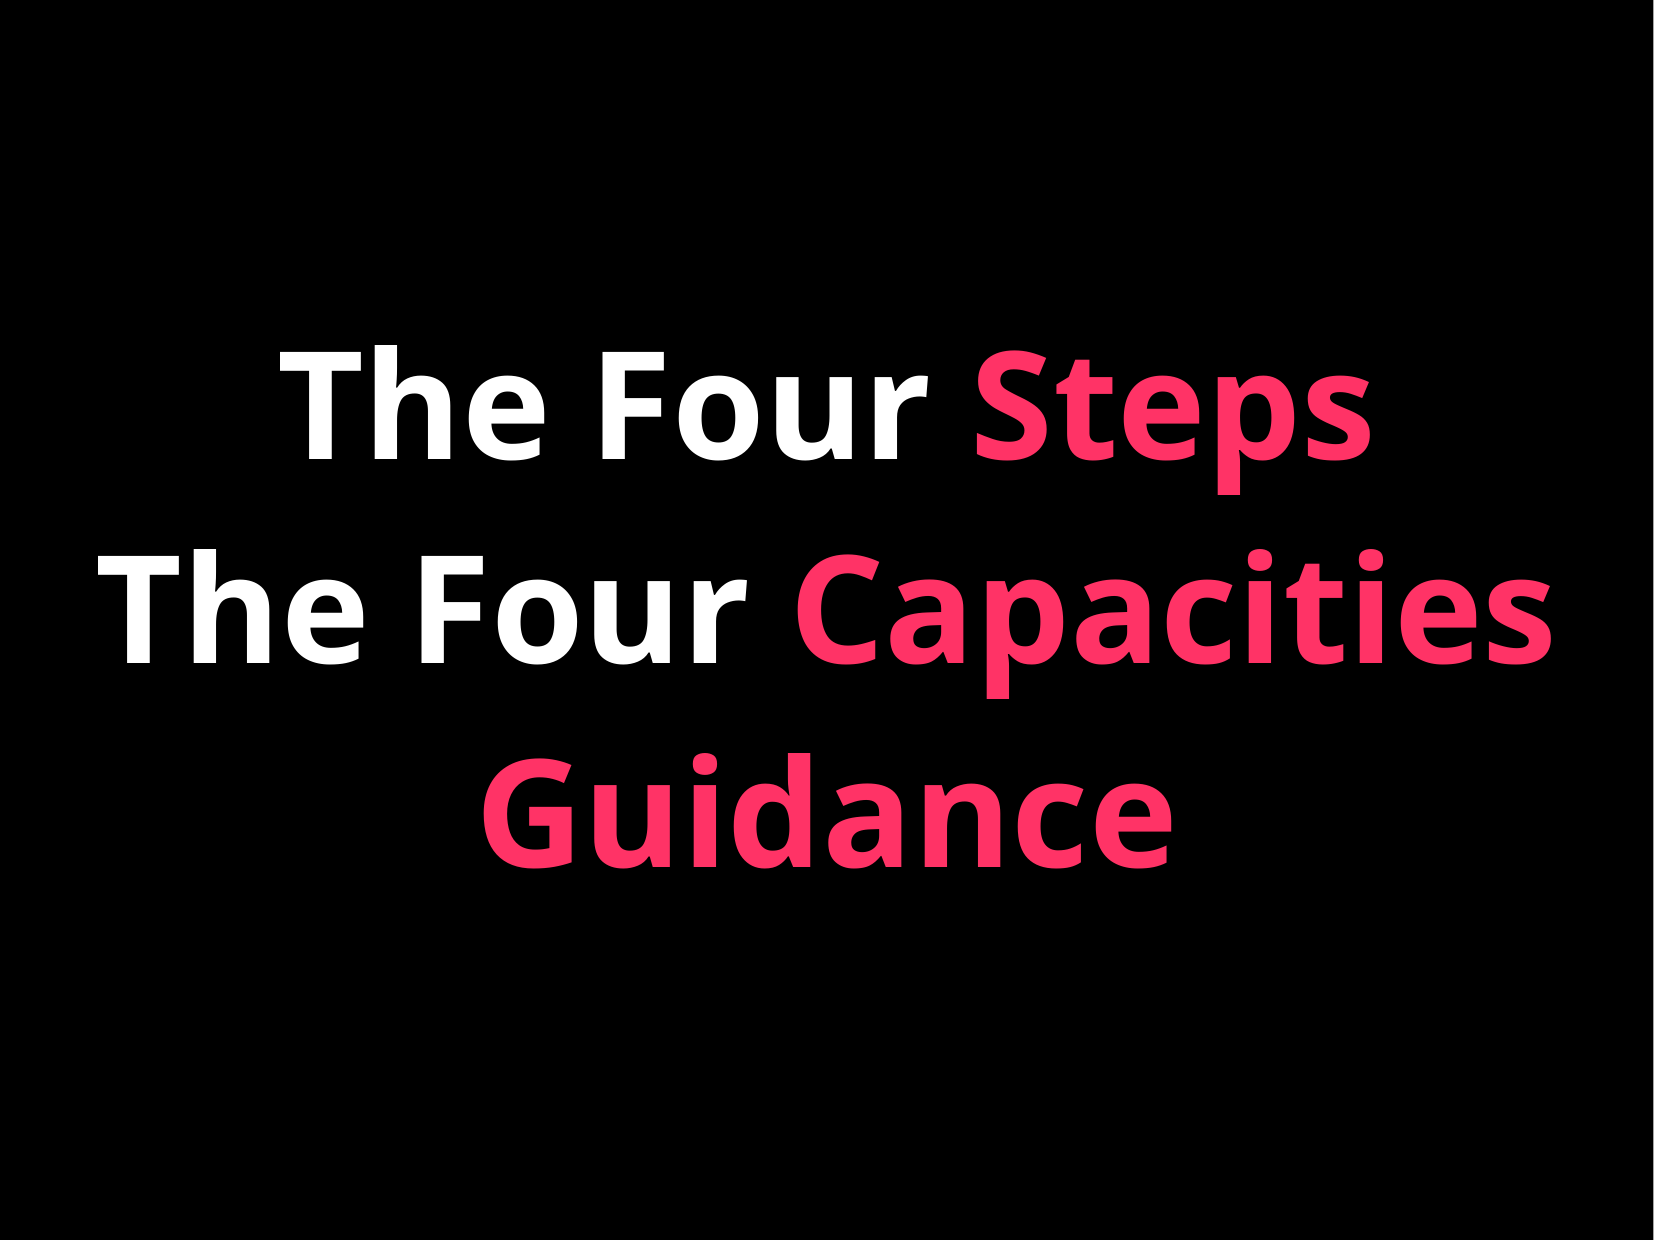

# The Four Steps The Four Capacities Guidance